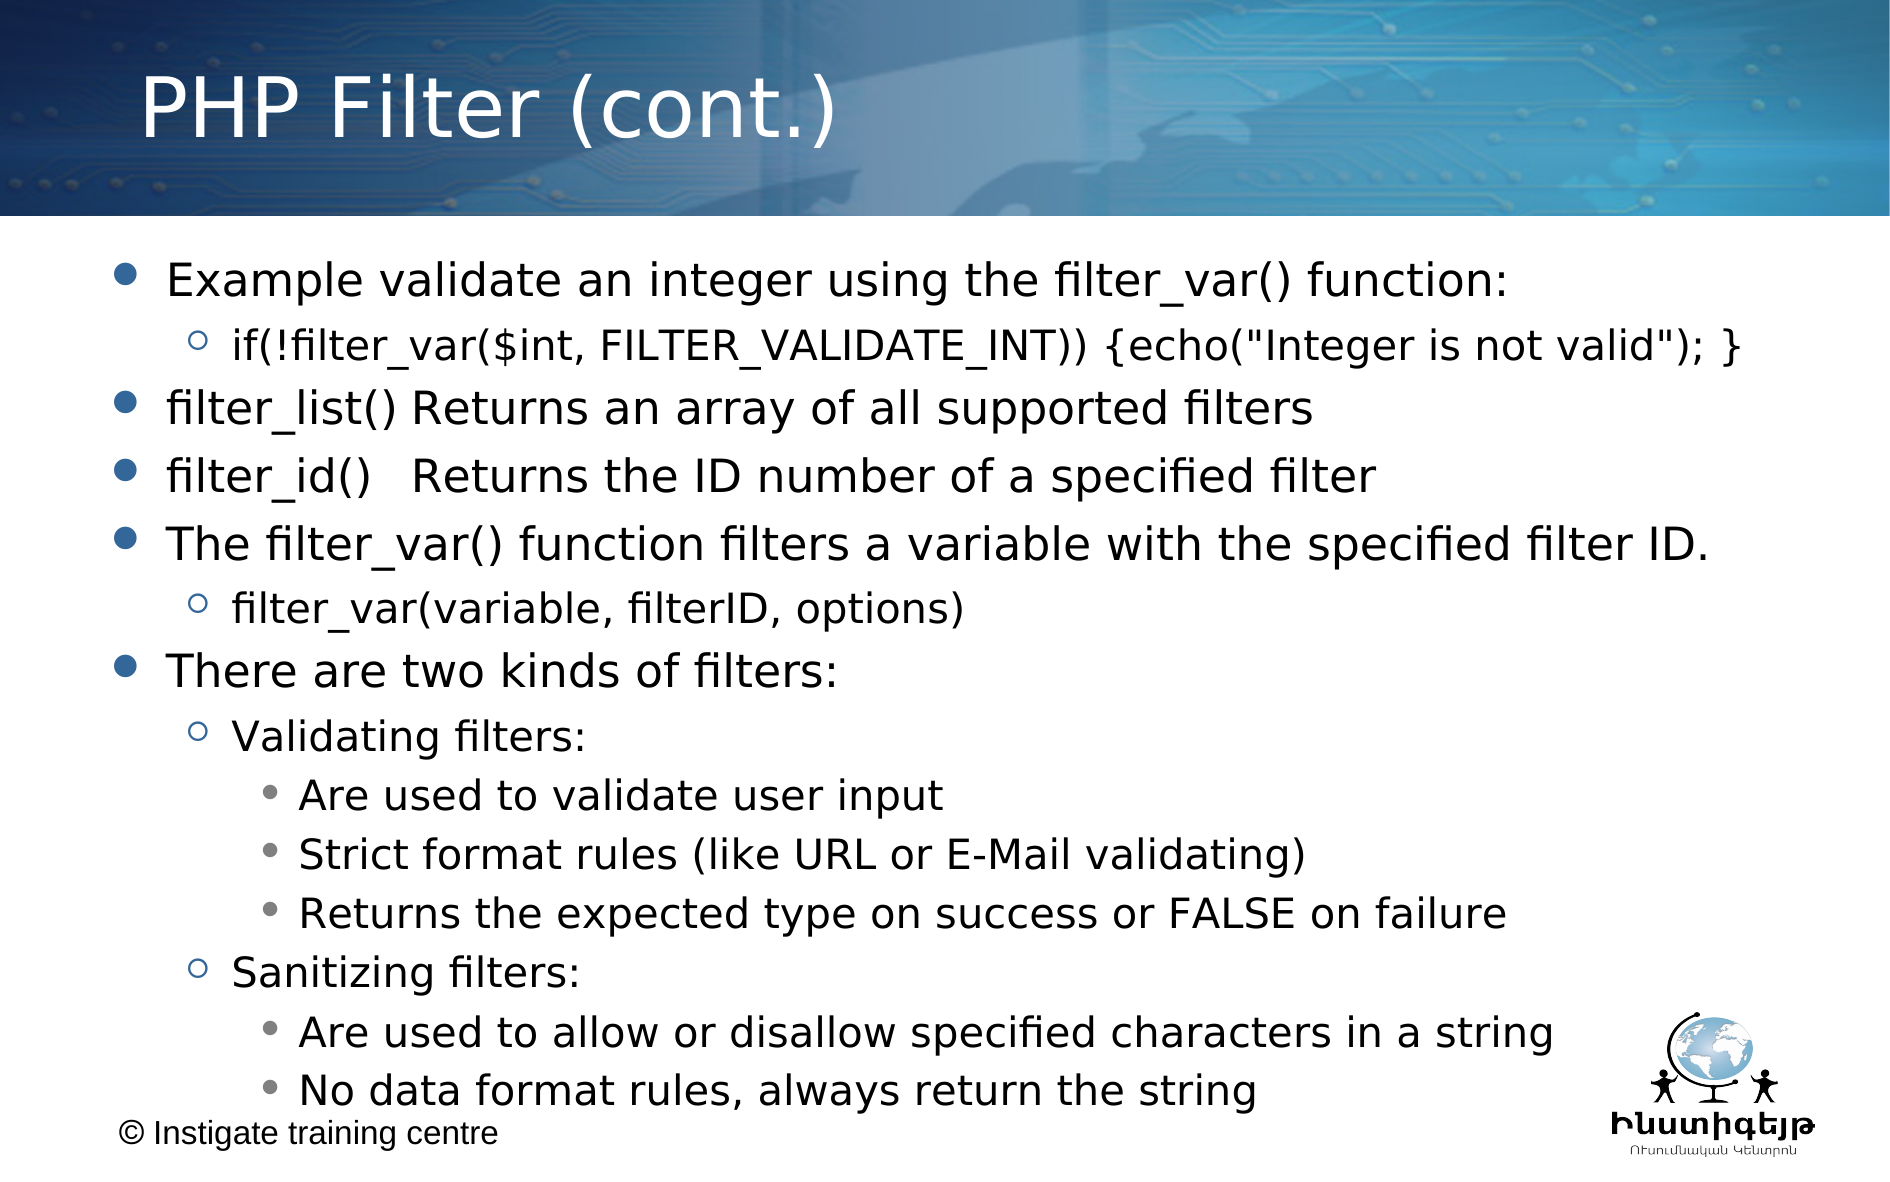

PHP Filter (cont.)
# Example validate an integer using the filter_var() function:
if(!filter_var($int, FILTER_VALIDATE_INT)) {echo("Integer is not valid"); }
filter_list()	Returns an array of all supported filters
filter_id()	Returns the ID number of a specified filter
The filter_var() function filters a variable with the specified filter ID.
filter_var(variable, filterID, options)
There are two kinds of filters:
Validating filters:
Are used to validate user input
Strict format rules (like URL or E-Mail validating)
Returns the expected type on success or FALSE on failure
Sanitizing filters:
Are used to allow or disallow specified characters in a string
No data format rules, always return the string